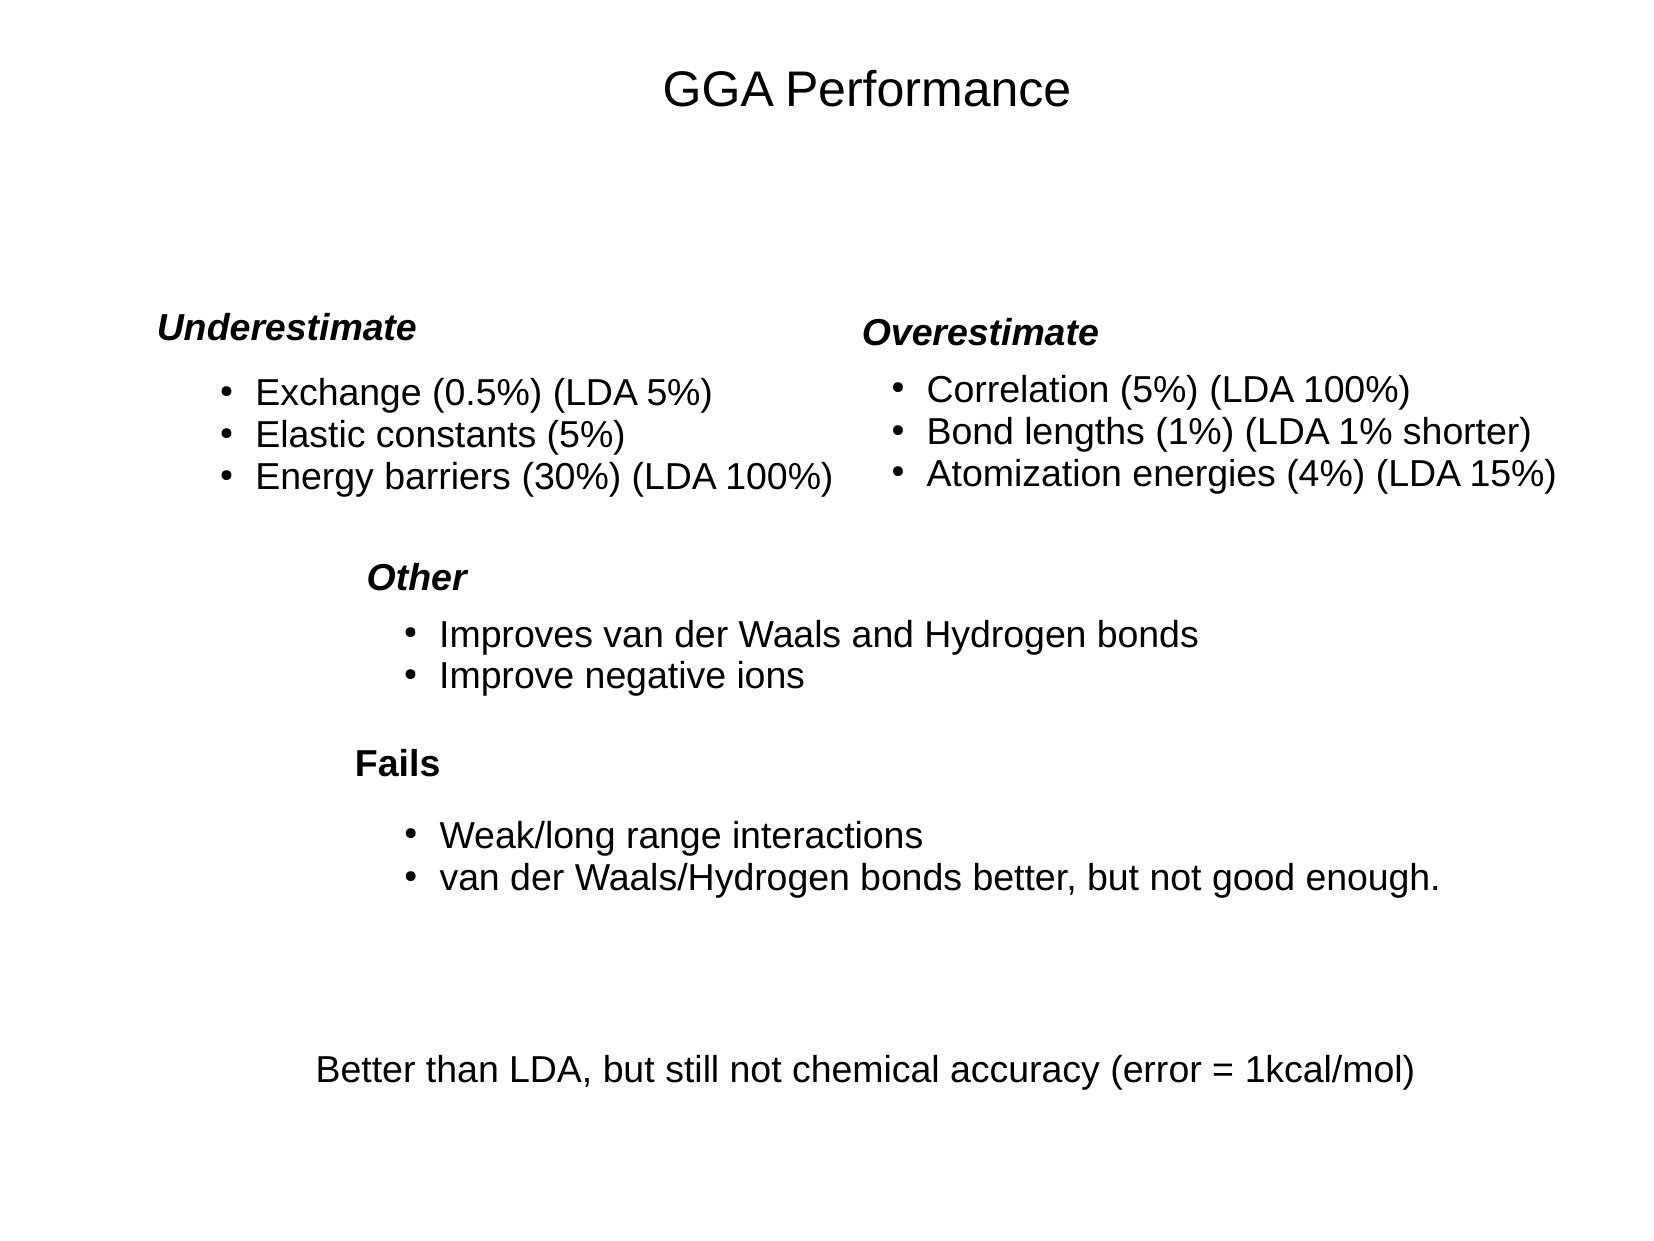

GGA Performance
Underestimate
Overestimate
Correlation (5%) (LDA 100%)
Bond lengths (1%) (LDA 1% shorter)
Atomization energies (4%) (LDA 15%)
Exchange (0.5%) (LDA 5%)
Elastic constants (5%)
Energy barriers (30%) (LDA 100%)
Other
Improves van der Waals and Hydrogen bonds
Improve negative ions
Fails
Weak/long range interactions
van der Waals/Hydrogen bonds better, but not good enough.
Better than LDA, but still not chemical accuracy (error = 1kcal/mol)